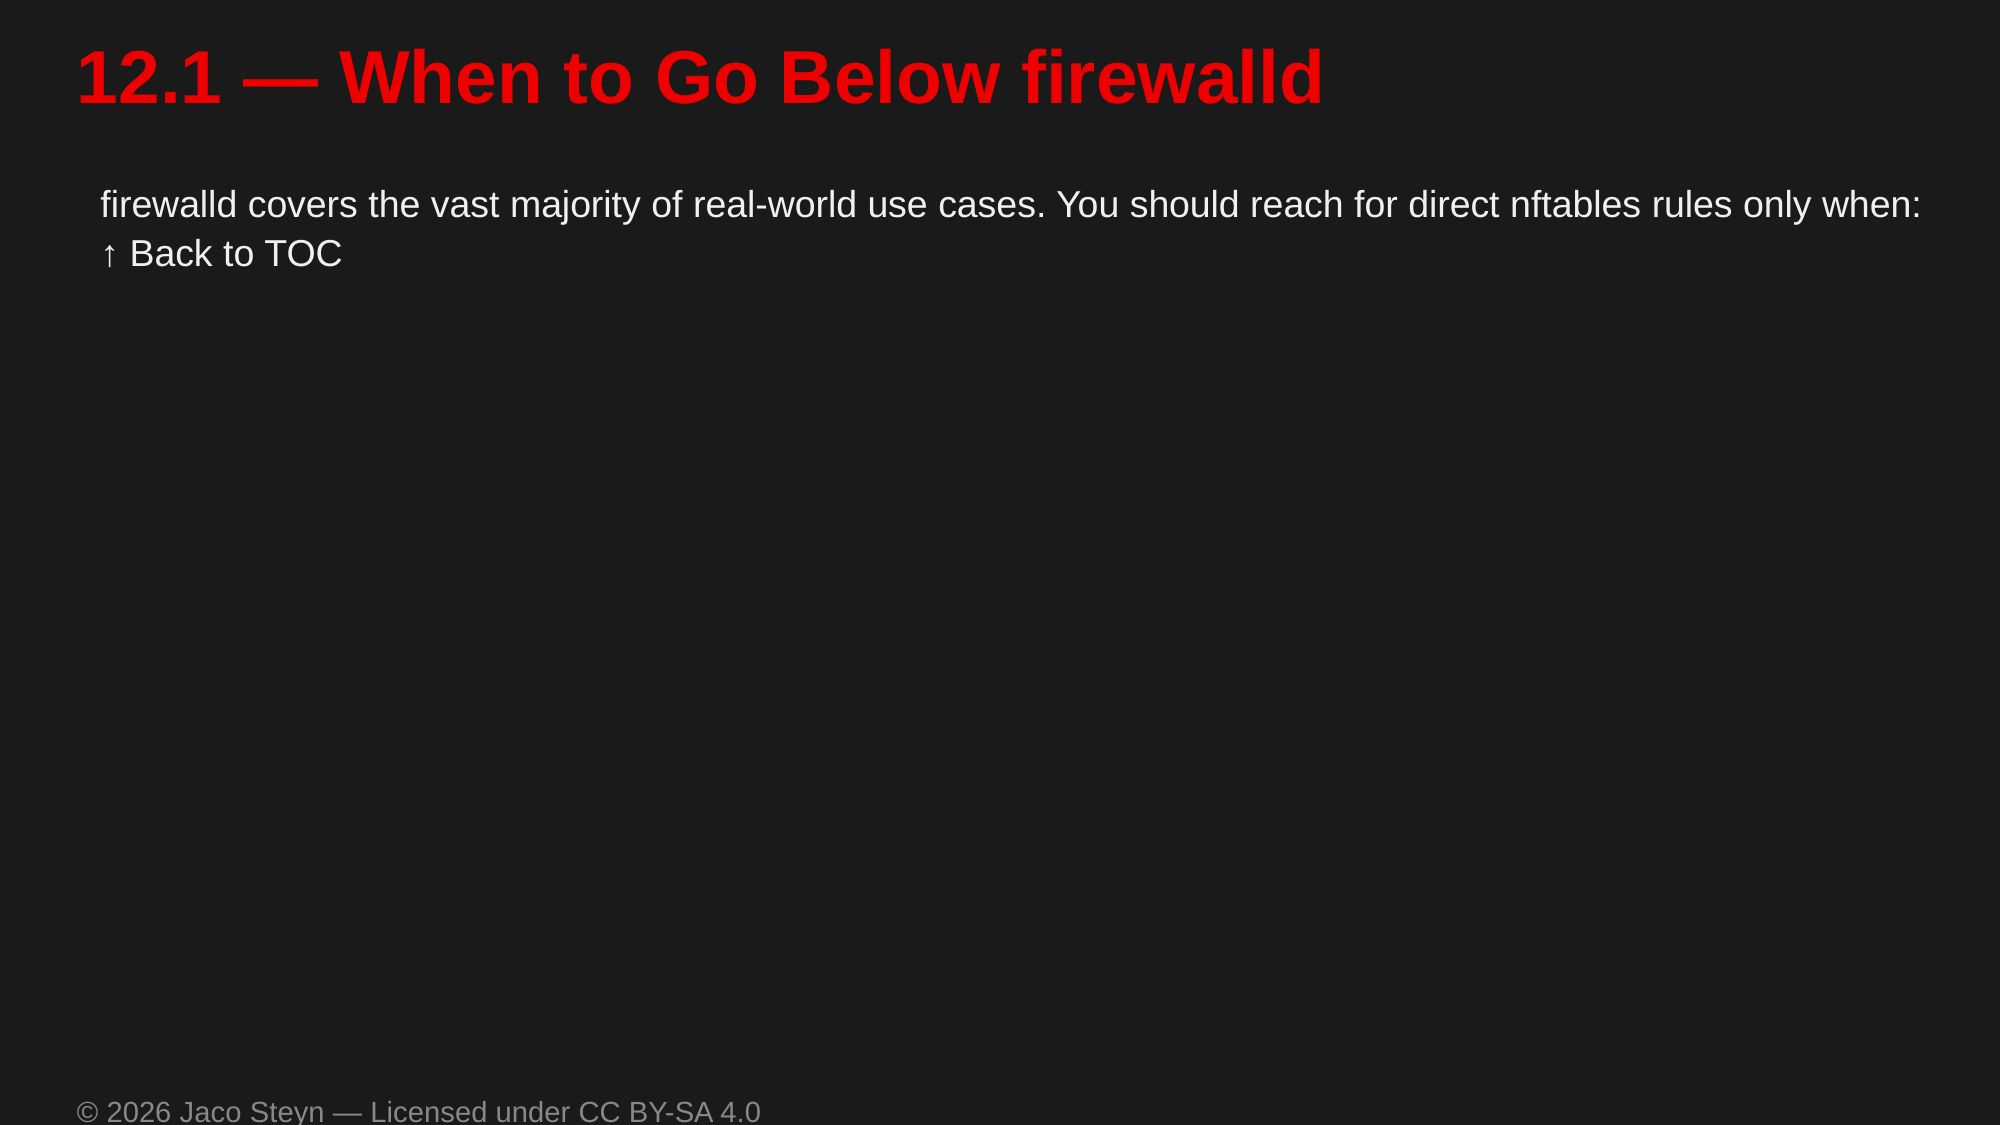

12.1 — When to Go Below firewalld
firewalld covers the vast majority of real-world use cases. You should reach for direct nftables rules only when:
↑ Back to TOC
© 2026 Jaco Steyn — Licensed under CC BY-SA 4.0